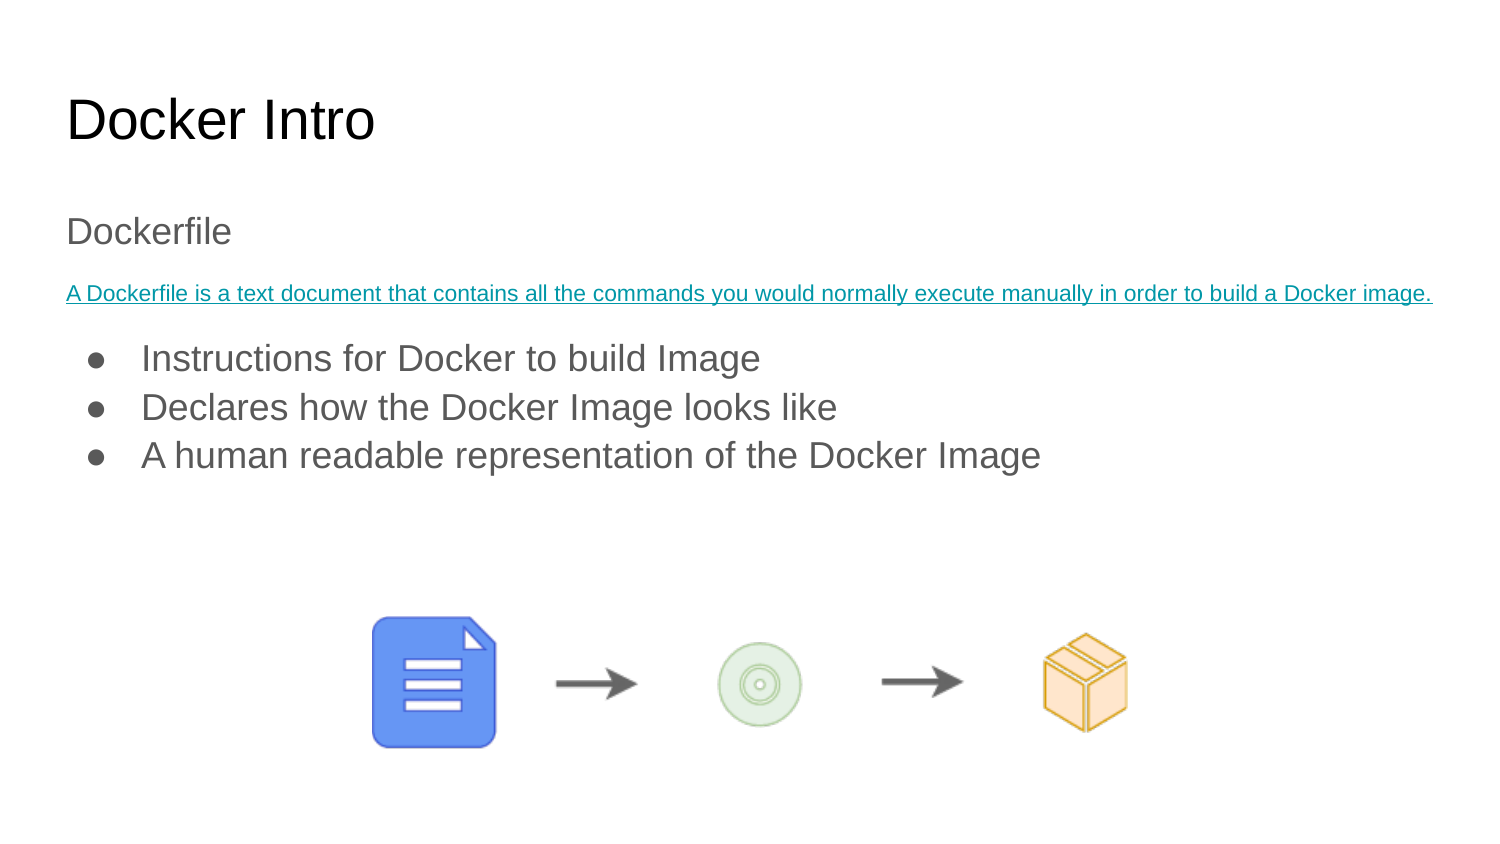

# Docker Intro
Dockerfile
A Dockerfile is a text document that contains all the commands you would normally execute manually in order to build a Docker image.
Instructions for Docker to build Image
Declares how the Docker Image looks like
A human readable representation of the Docker Image